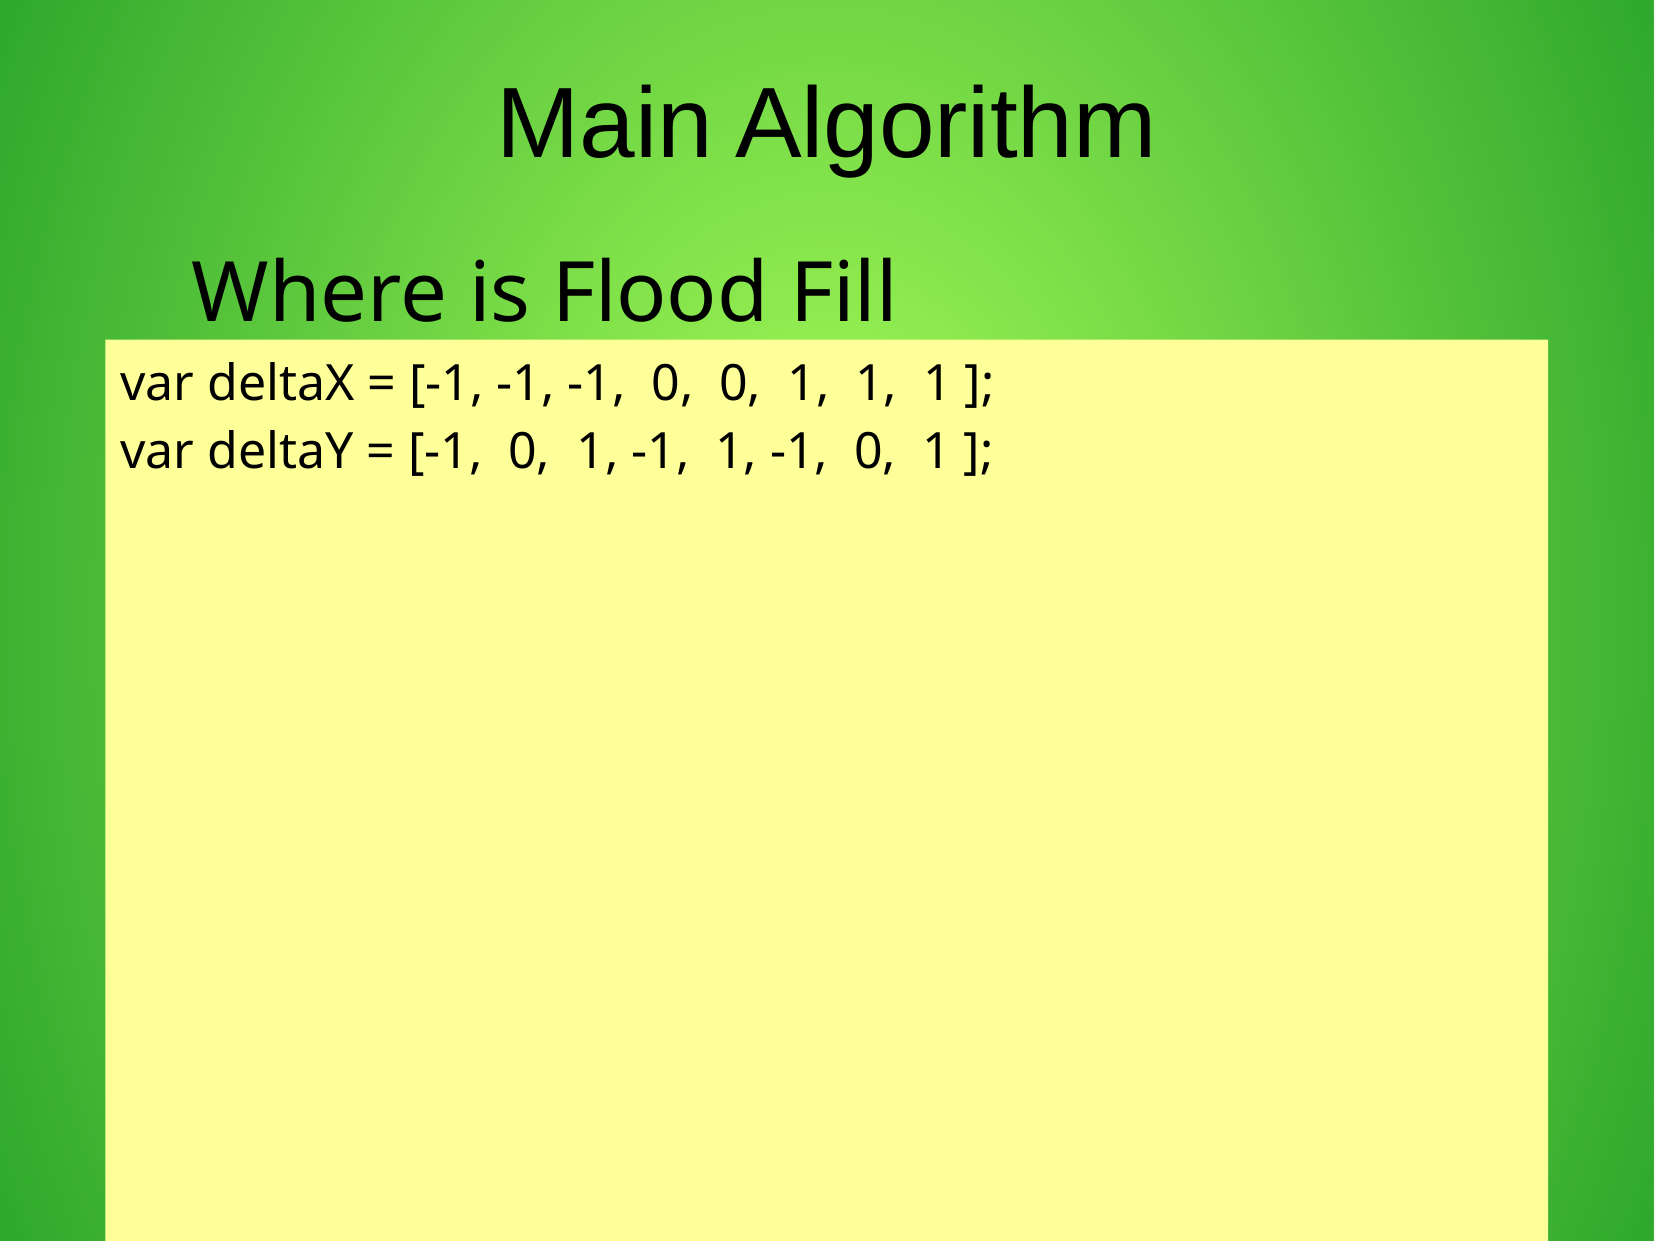

Main Algorithm
Where is Flood Fill
var deltaX = [-1, -1, -1, 0, 0, 1, 1, 1 ];
var deltaY = [-1, 0, 1, -1, 1, -1, 0, 1 ];